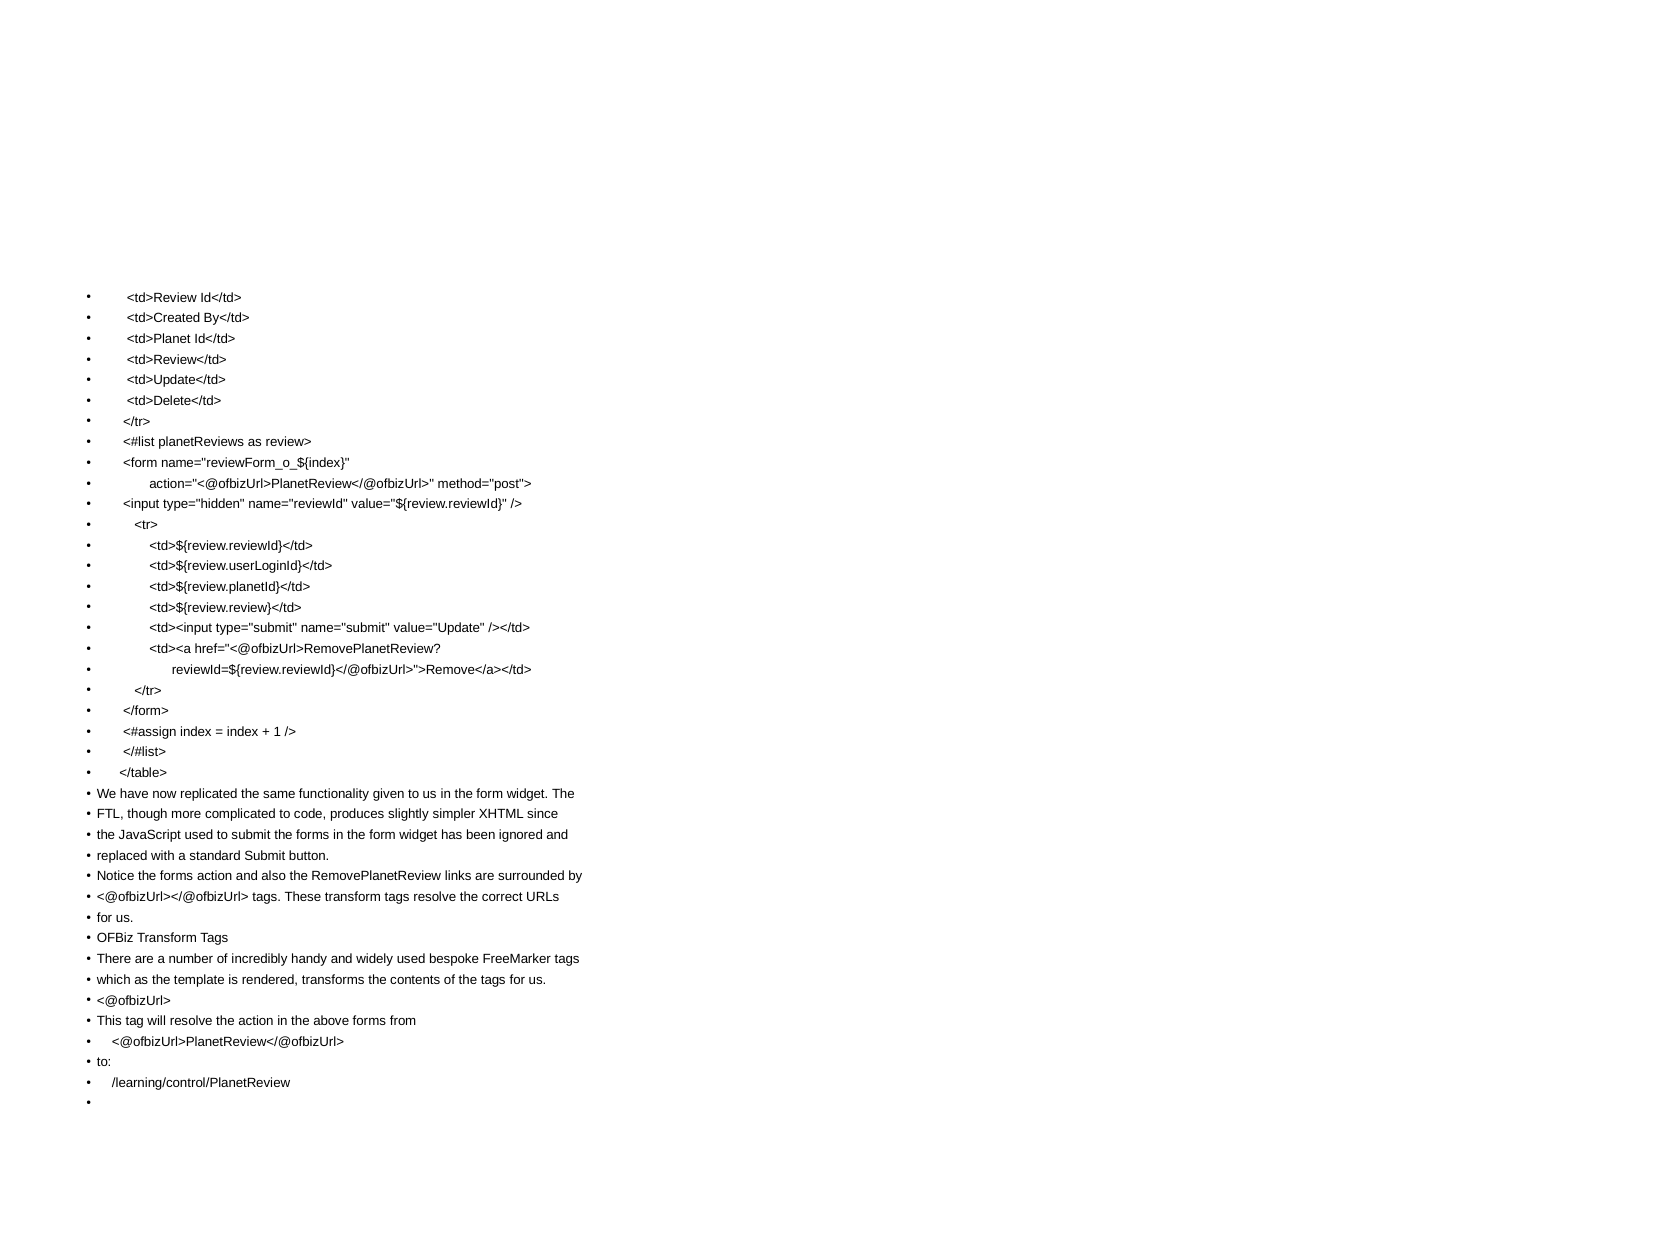

#
 <td>Review Id</td>
 <td>Created By</td>
 <td>Planet Id</td>
 <td>Review</td>
 <td>Update</td>
 <td>Delete</td>
 </tr>
 <#list planetReviews as review>
 <form name="reviewForm_o_${index}"
 action="<@ofbizUrl>PlanetReview</@ofbizUrl>" method="post">
 <input type="hidden" name="reviewId" value="${review.reviewId}" />
 <tr>
 <td>${review.reviewId}</td>
 <td>${review.userLoginId}</td>
 <td>${review.planetId}</td>
 <td>${review.review}</td>
 <td><input type="submit" name="submit" value="Update" /></td>
 <td><a href="<@ofbizUrl>RemovePlanetReview?
 reviewId=${review.reviewId}</@ofbizUrl>">Remove</a></td>
 </tr>
 </form>
 <#assign index = index + 1 />
 </#list>
 </table>
We have now replicated the same functionality given to us in the form widget. The
FTL, though more complicated to code, produces slightly simpler XHTML since
the JavaScript used to submit the forms in the form widget has been ignored and
replaced with a standard Submit button.
Notice the forms action and also the RemovePlanetReview links are surrounded by
<@ofbizUrl></@ofbizUrl> tags. These transform tags resolve the correct URLs
for us.
OFBiz Transform Tags
There are a number of incredibly handy and widely used bespoke FreeMarker tags
which as the template is rendered, transforms the contents of the tags for us.
<@ofbizUrl>
This tag will resolve the action in the above forms from
 <@ofbizUrl>PlanetReview</@ofbizUrl>
to:
 /learning/control/PlanetReview